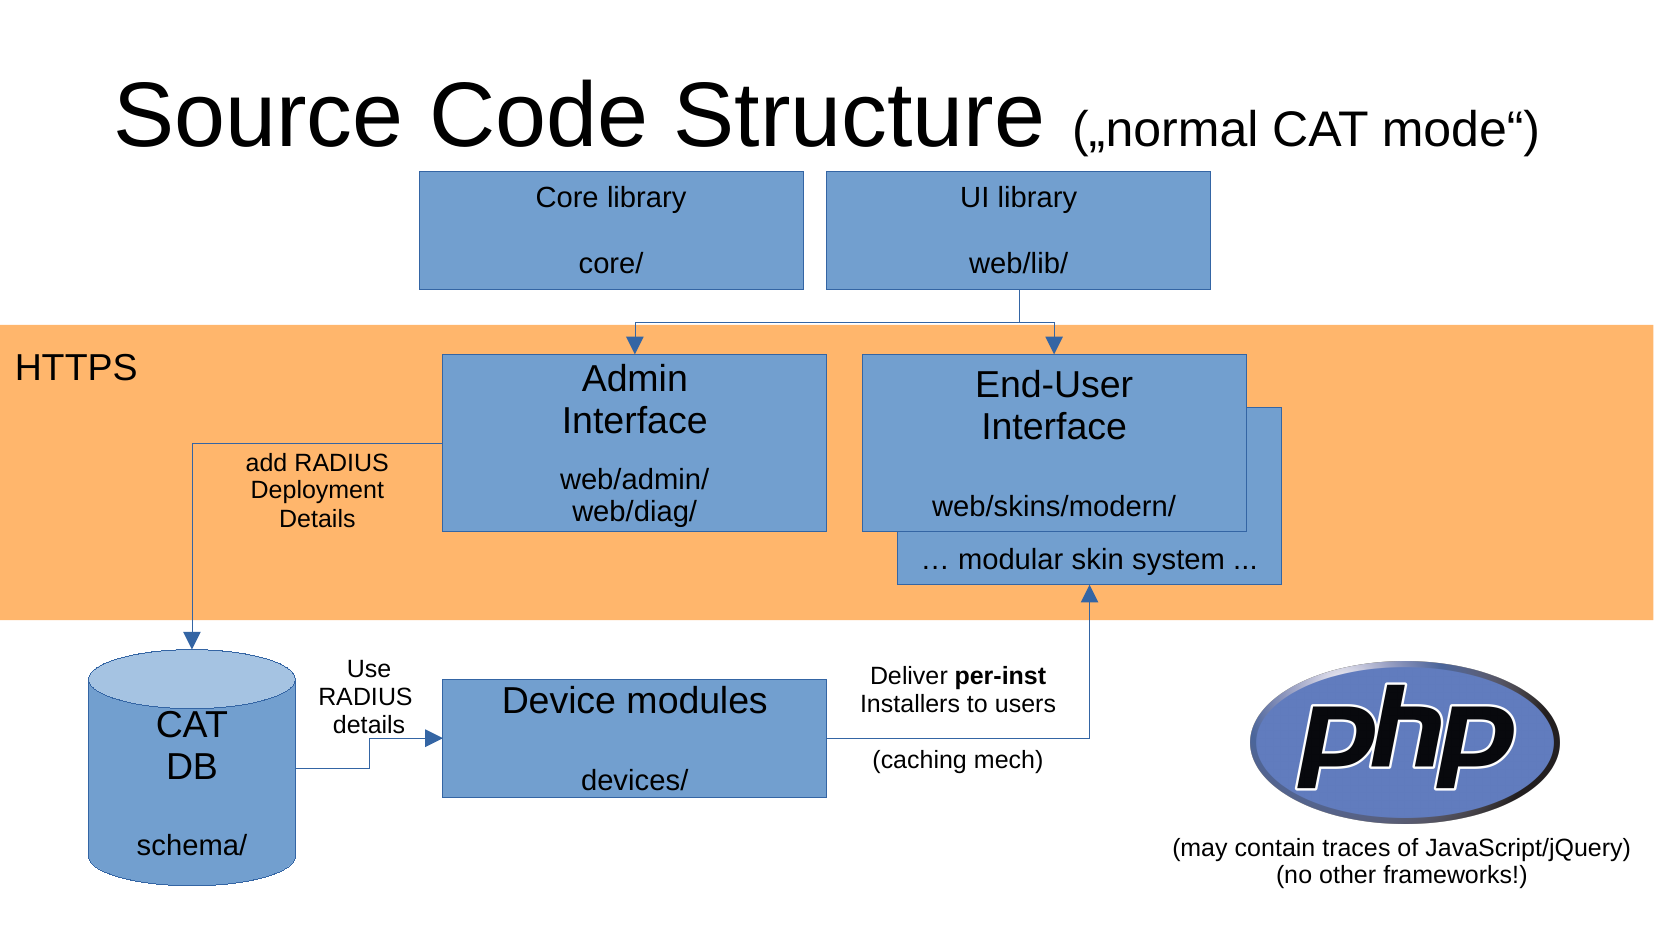

# Source Code Structure („normal CAT mode“)
Core library
core/
UI library
web/lib/
HTTPS
Admin
Interface
web/admin/
web/diag/
End-User
Interface
web/skins/modern/
… modular skin system ...
CAT
DB
schema/
Device modules
devices/
(may contain traces of JavaScript/jQuery)
(no other frameworks!)